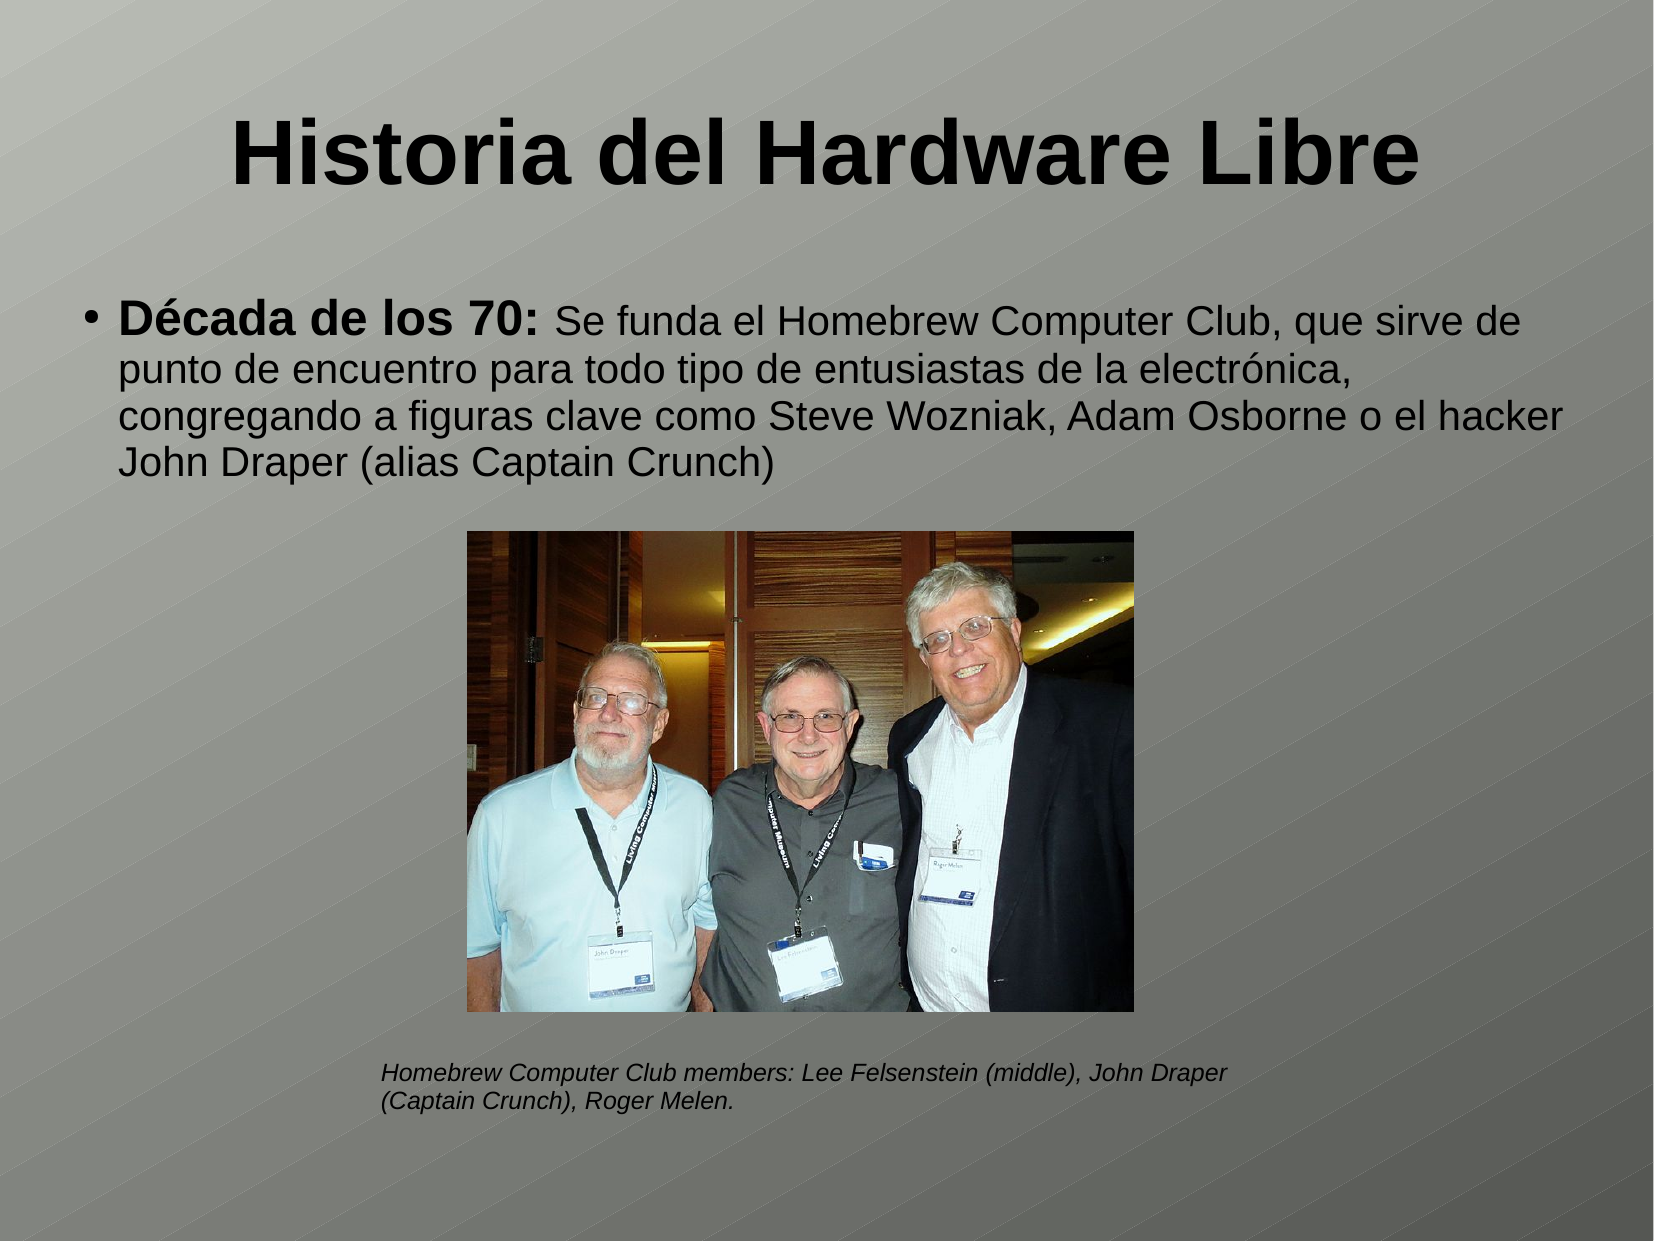

# Historia del Hardware Libre
Década de los 70: Se funda el Homebrew Computer Club, que sirve de punto de encuentro para todo tipo de entusiastas de la electrónica, congregando a figuras clave como Steve Wozniak, Adam Osborne o el hacker John Draper (alias Captain Crunch)
Homebrew Computer Club members: Lee Felsenstein (middle), John Draper (Captain Crunch), Roger Melen.